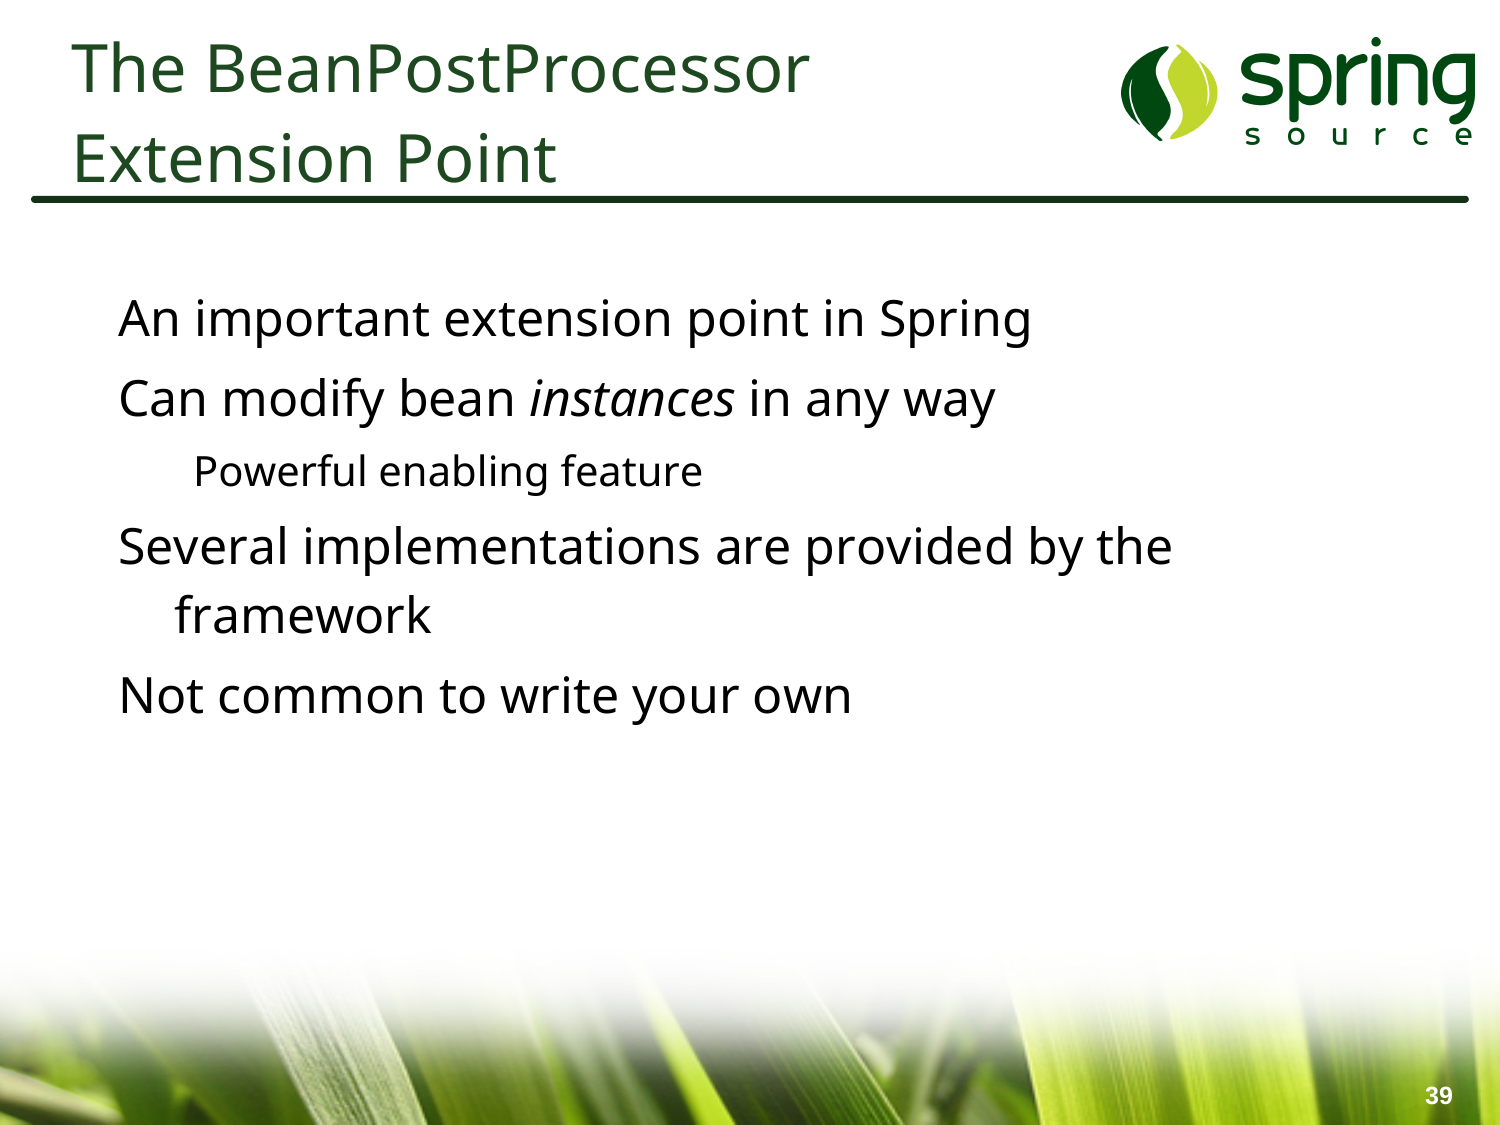

# The BeanPostProcessor Extension Point
An important extension point in Spring
Can modify bean instances in any way
Powerful enabling feature
Several implementations are provided by the framework
Not common to write your own